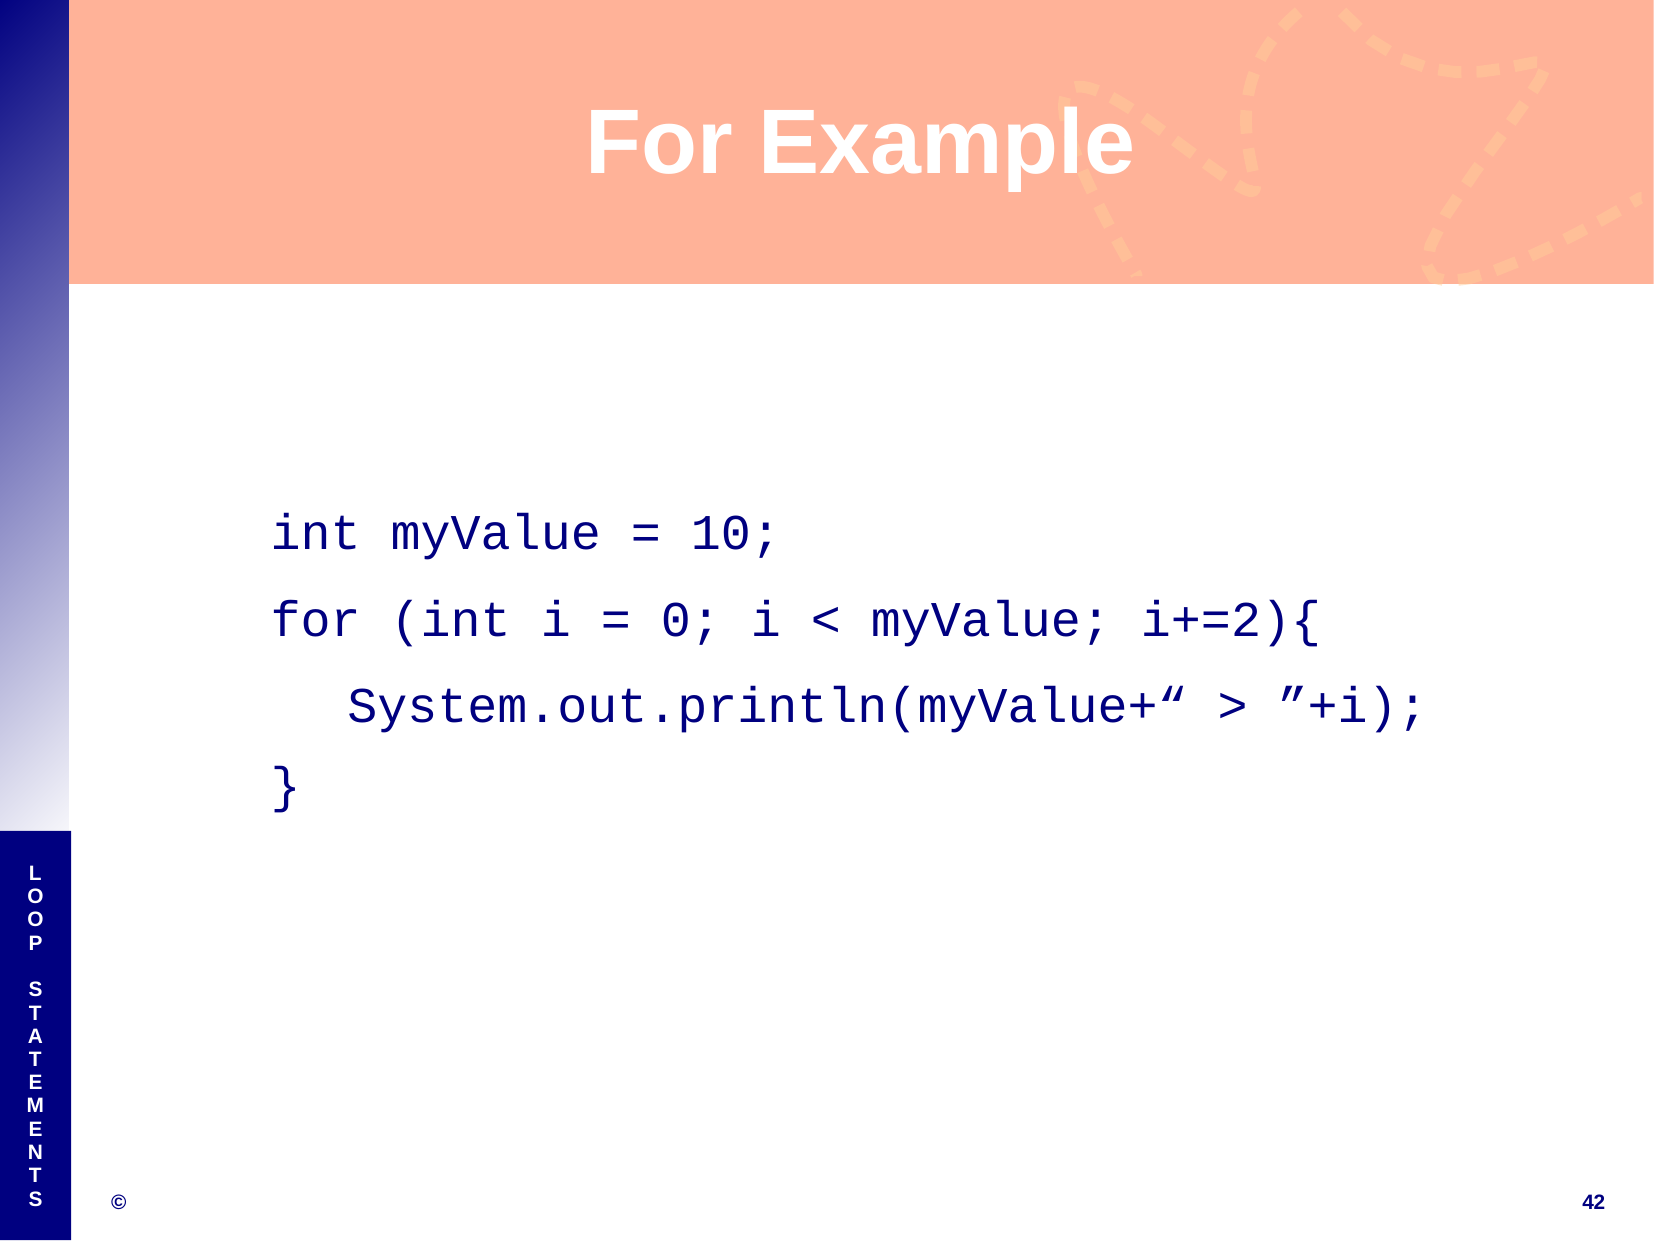

# For Example
int myValue = 10;
for (int i = 0; i < myValue; i+=2){
System.out.println(myValue+“ > ”+i);
}
L
O
O
P
S
T
A
T
E
M
E
N
T
S